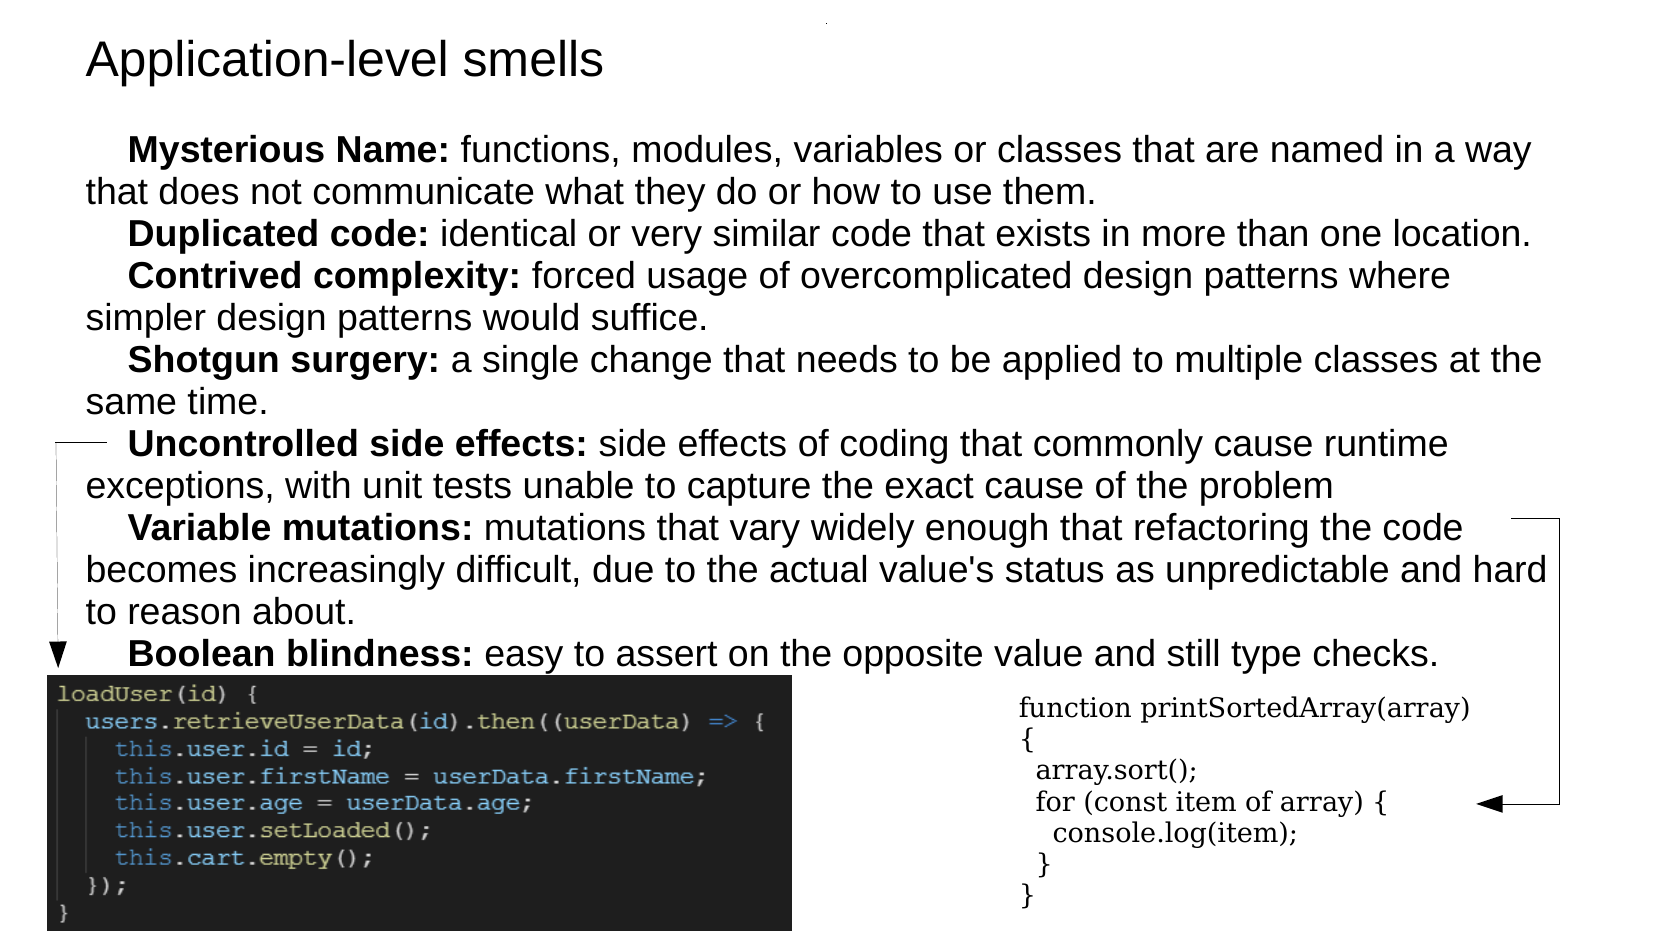

Application-level smells
 Mysterious Name: functions, modules, variables or classes that are named in a way that does not communicate what they do or how to use them.
 Duplicated code: identical or very similar code that exists in more than one location.
 Contrived complexity: forced usage of overcomplicated design patterns where simpler design patterns would suffice.
 Shotgun surgery: a single change that needs to be applied to multiple classes at the same time.
 Uncontrolled side effects: side effects of coding that commonly cause runtime exceptions, with unit tests unable to capture the exact cause of the problem
 Variable mutations: mutations that vary widely enough that refactoring the code becomes increasingly difficult, due to the actual value's status as unpredictable and hard to reason about.
 Boolean blindness: easy to assert on the opposite value and still type checks.
function printSortedArray(array) {
 array.sort();
 for (const item of array) {
 console.log(item);
 }
}